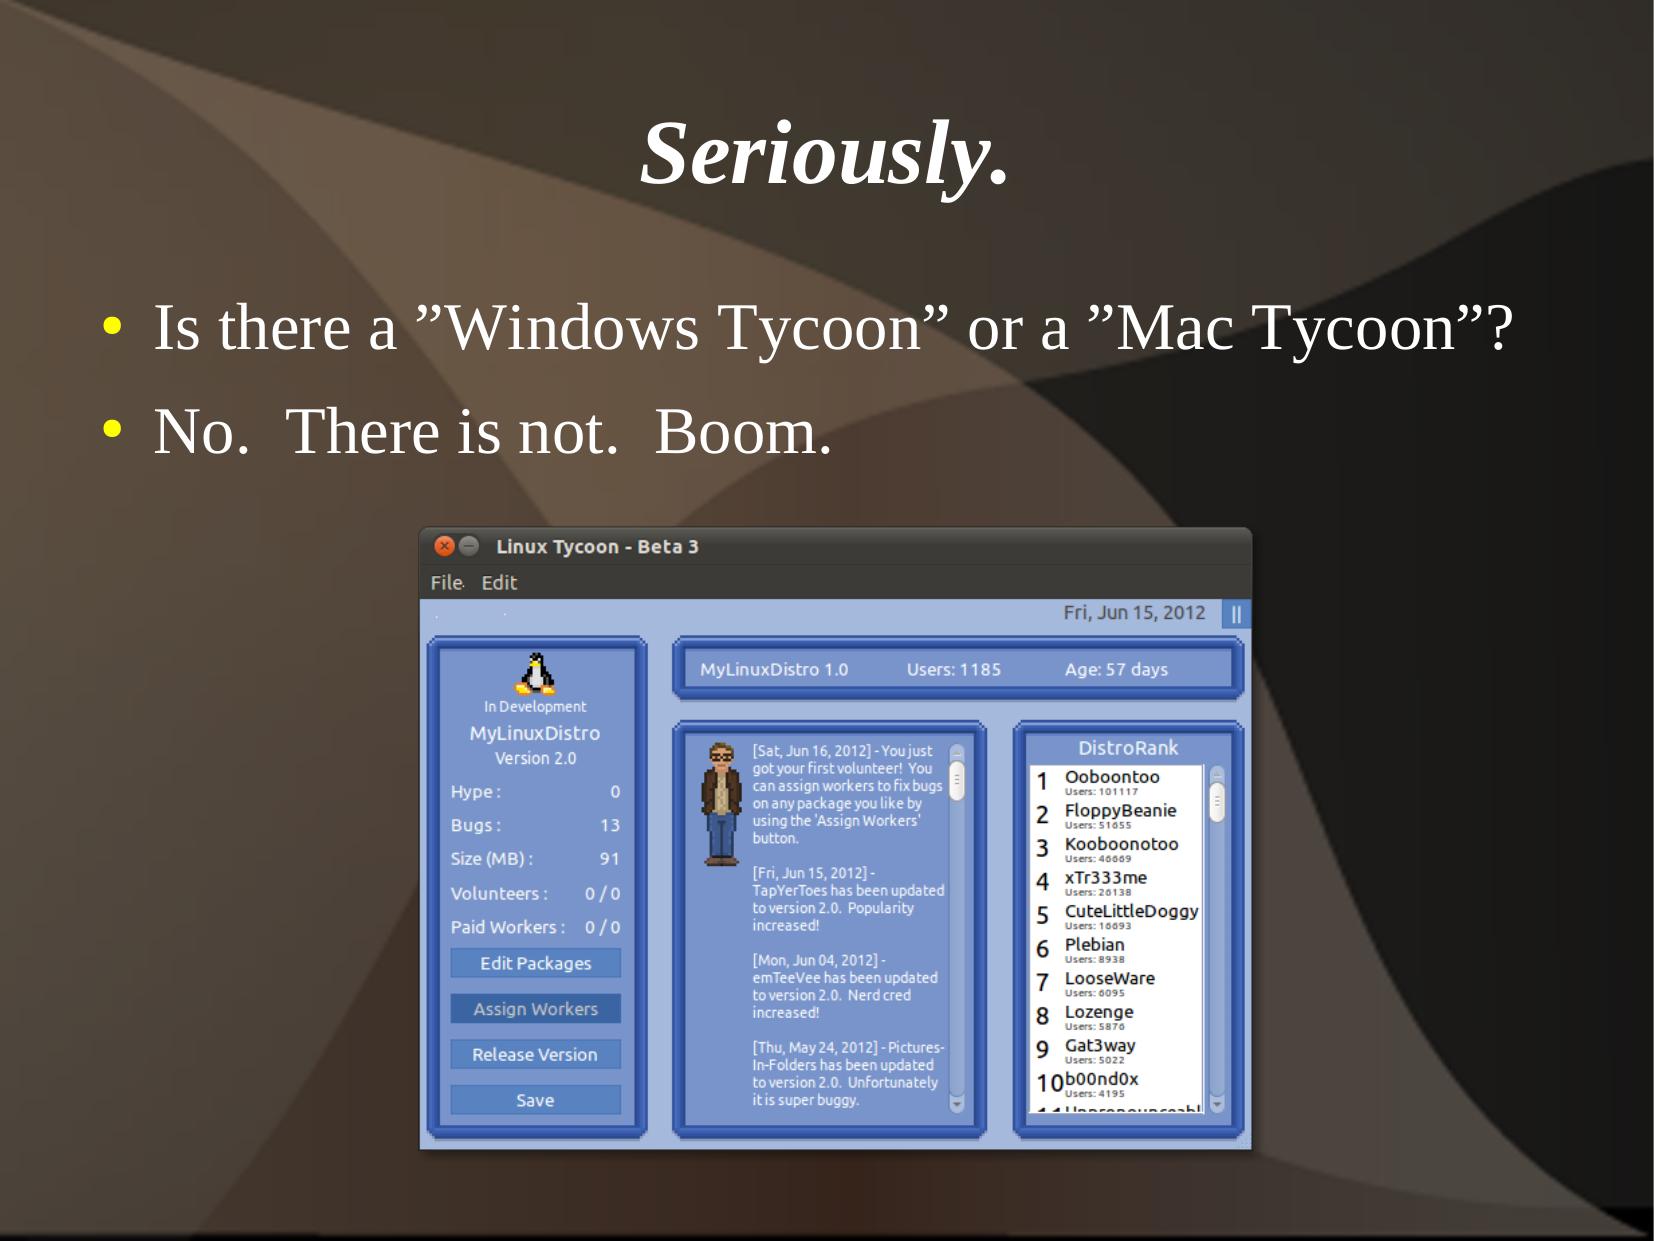

# Seriously.
Is there a ”Windows Tycoon” or a ”Mac Tycoon”?
No. There is not. Boom.